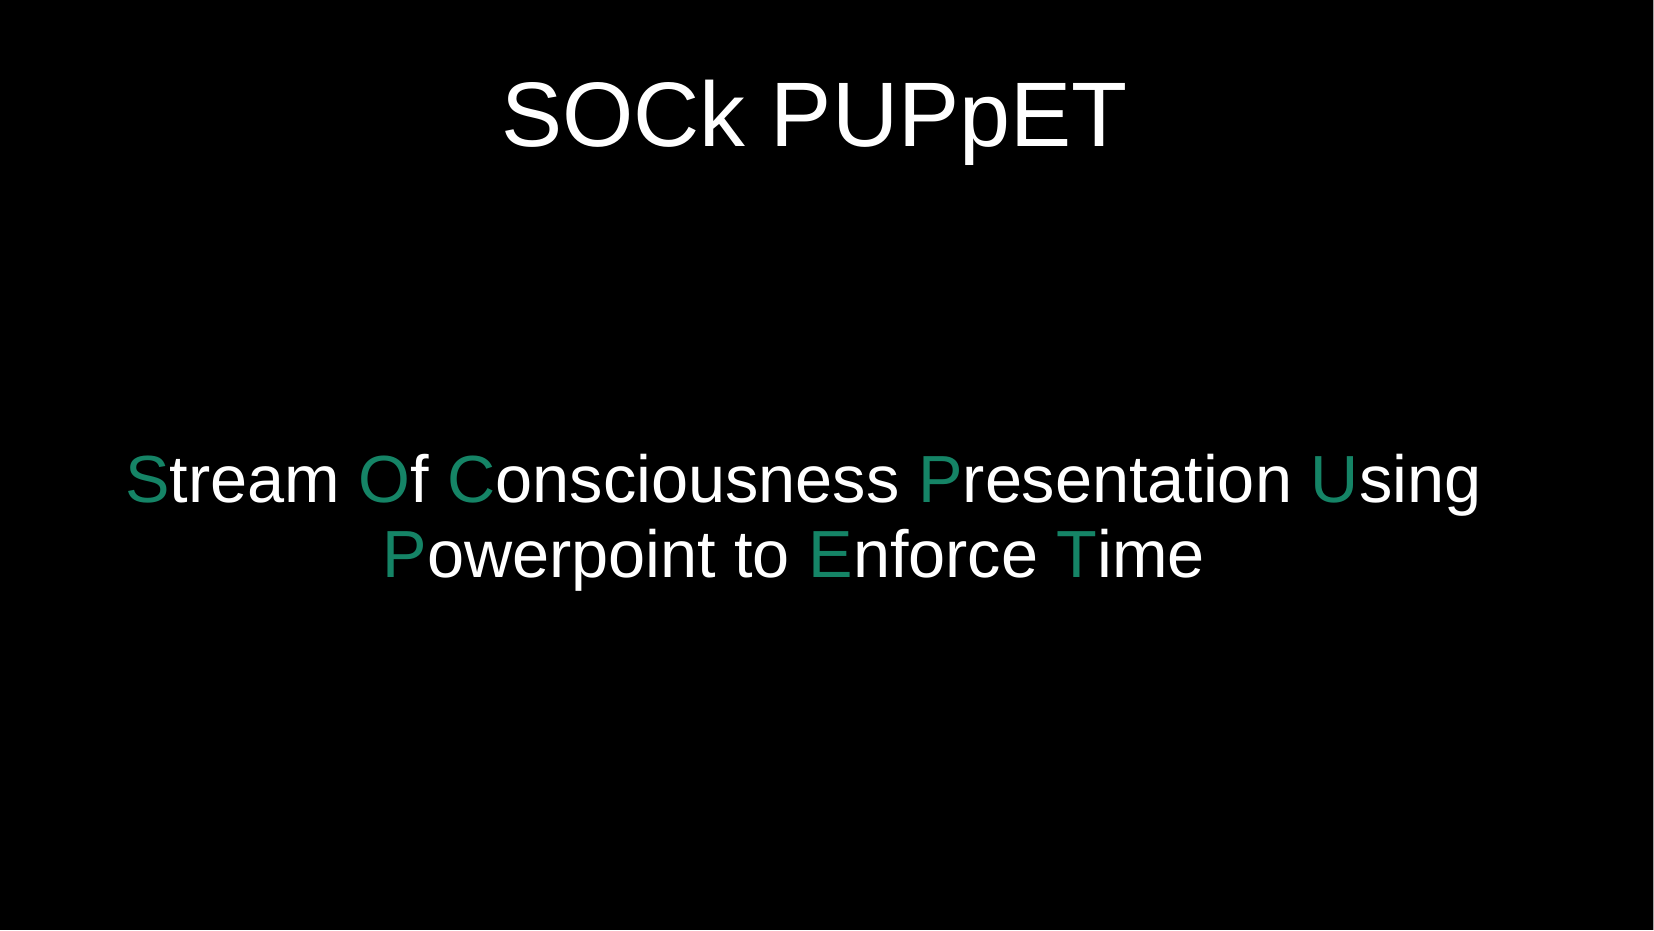

# SOCk PUPpET
Stream Of Consciousness Presentation Using Powerpoint to Enforce Time